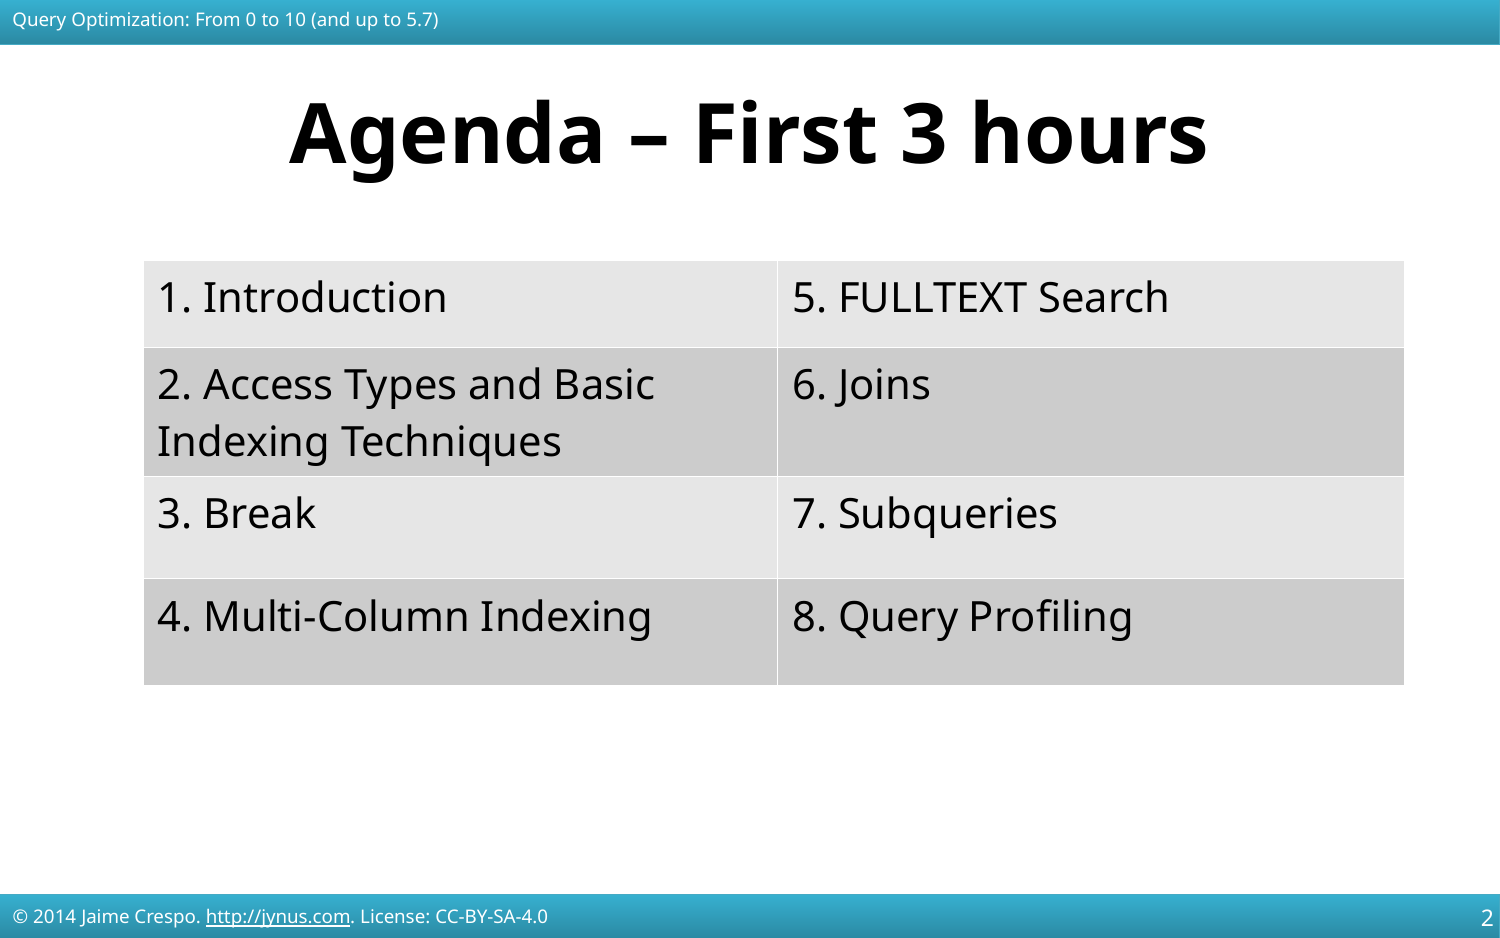

# Agenda – First 3 hours
| 1. Introduction | 5. FULLTEXT Search |
| --- | --- |
| 2. Access Types and Basic Indexing Techniques | 6. Joins |
| 3. Break | 7. Subqueries |
| 4. Multi-Column Indexing | 8. Query Profiling |